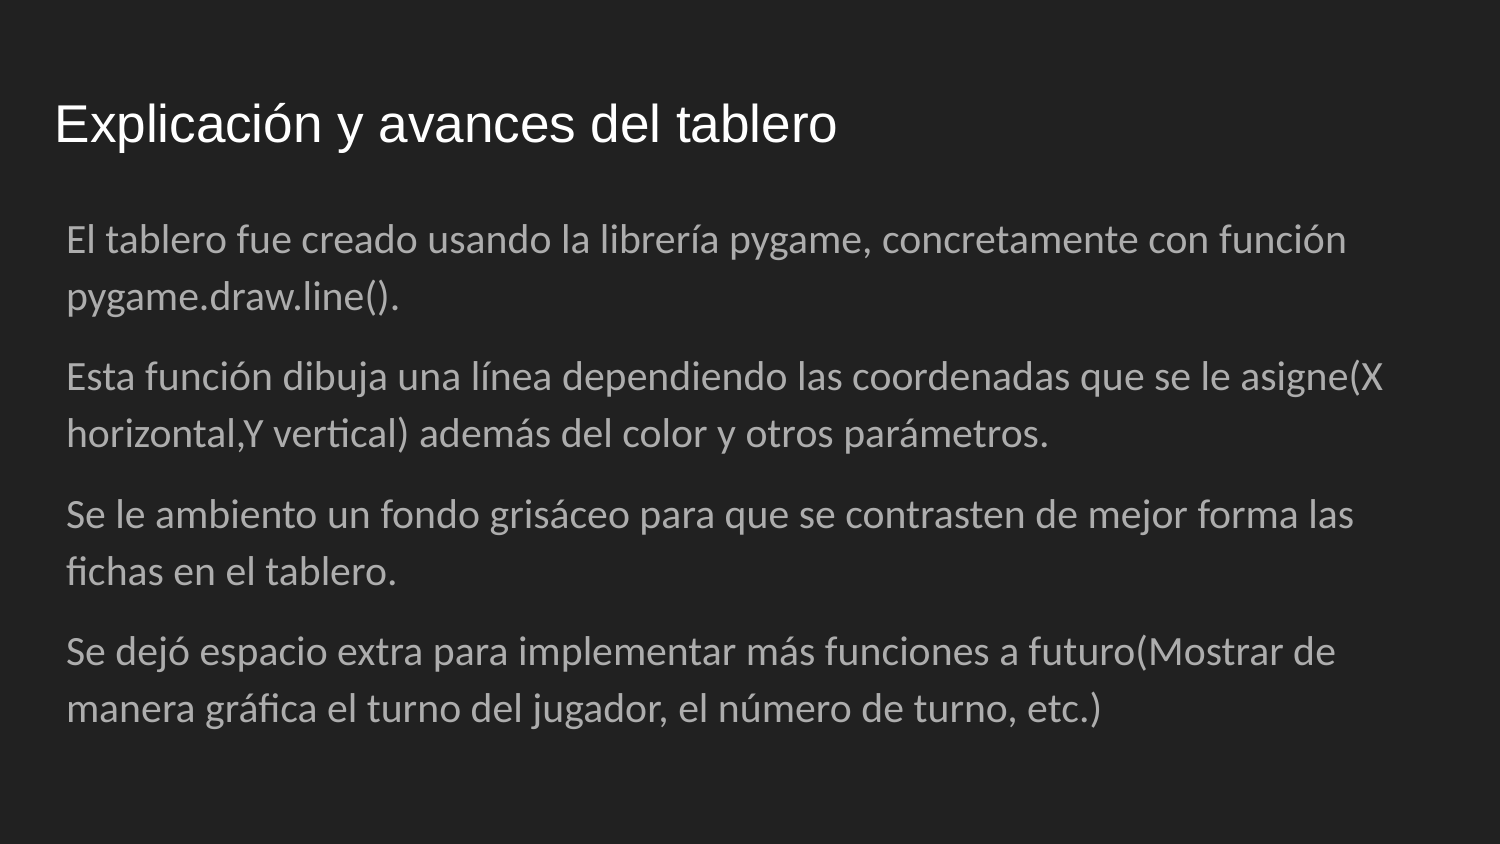

# Explicación y avances del tablero
El tablero fue creado usando la librería pygame, concretamente con función pygame.draw.line().
Esta función dibuja una línea dependiendo las coordenadas que se le asigne(X horizontal,Y vertical) además del color y otros parámetros.
Se le ambiento un fondo grisáceo para que se contrasten de mejor forma las fichas en el tablero.
Se dejó espacio extra para implementar más funciones a futuro(Mostrar de manera gráfica el turno del jugador, el número de turno, etc.)